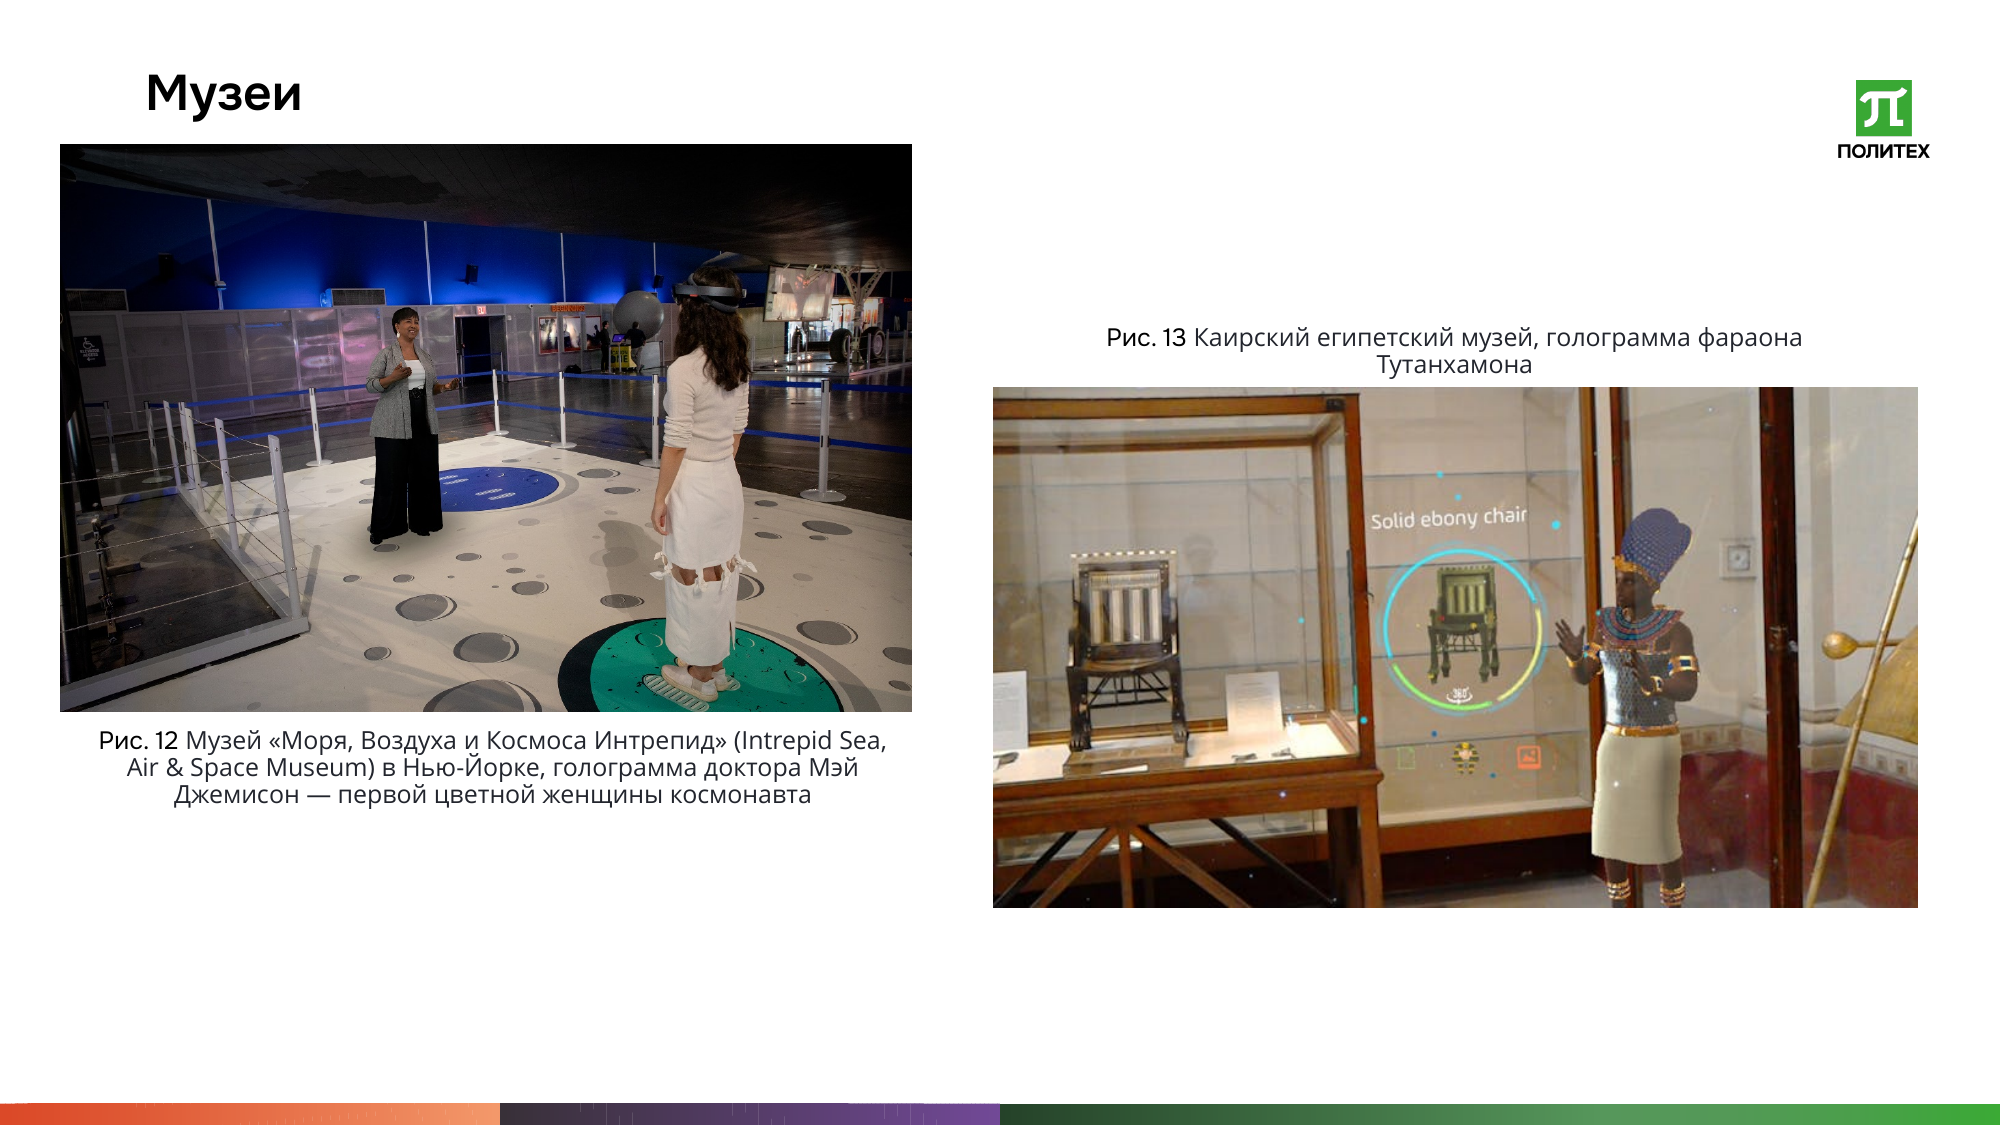

# Музеи
Рис. 13 Каирский египетский музей, голограмма фараона Тутанхамона
Рис. 12 Музей «Моря, Воздуха и Космоса Интрепид» (Intrepid Sea, Air & Space Museum) в Нью-Йорке, голограмма доктора Мэй Джемисон — первой цветной женщины космонавта